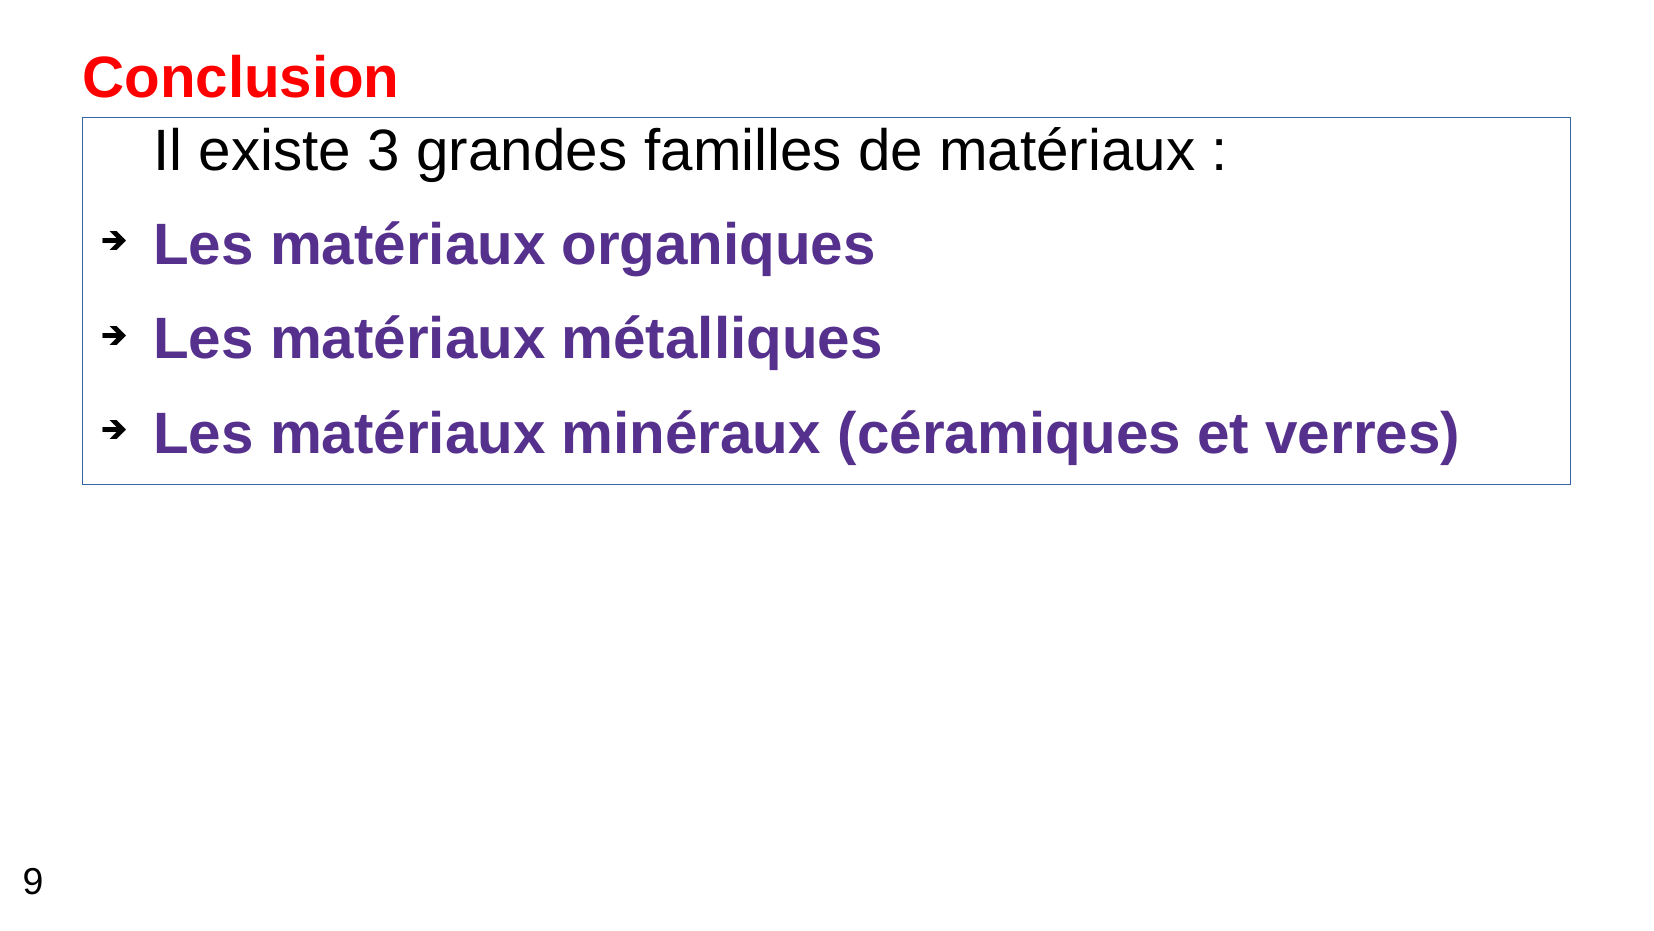

# Conclusion
Il existe 3 grandes familles de matériaux :
Les matériaux organiques
Les matériaux métalliques
Les matériaux minéraux (céramiques et verres)